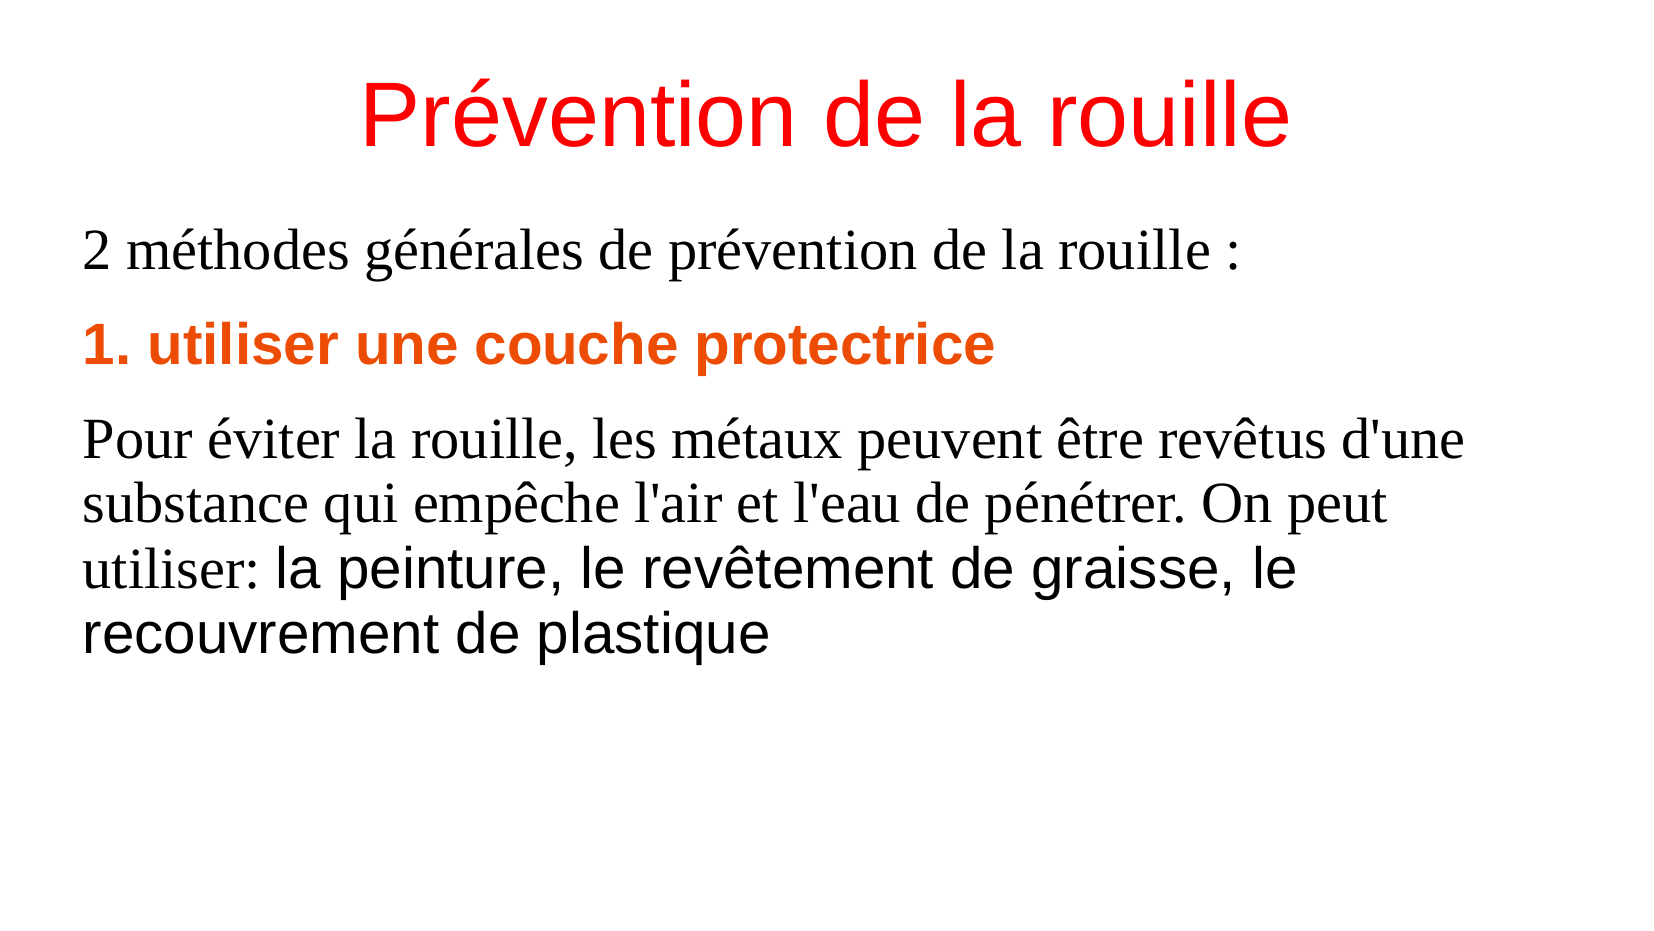

# Prévention de la rouille
2 méthodes générales de prévention de la rouille :
1. utiliser une couche protectrice
Pour éviter la rouille, les métaux peuvent être revêtus d'une substance qui empêche l'air et l'eau de pénétrer. On peut utiliser: la peinture, le revêtement de graisse, le recouvrement de plastique